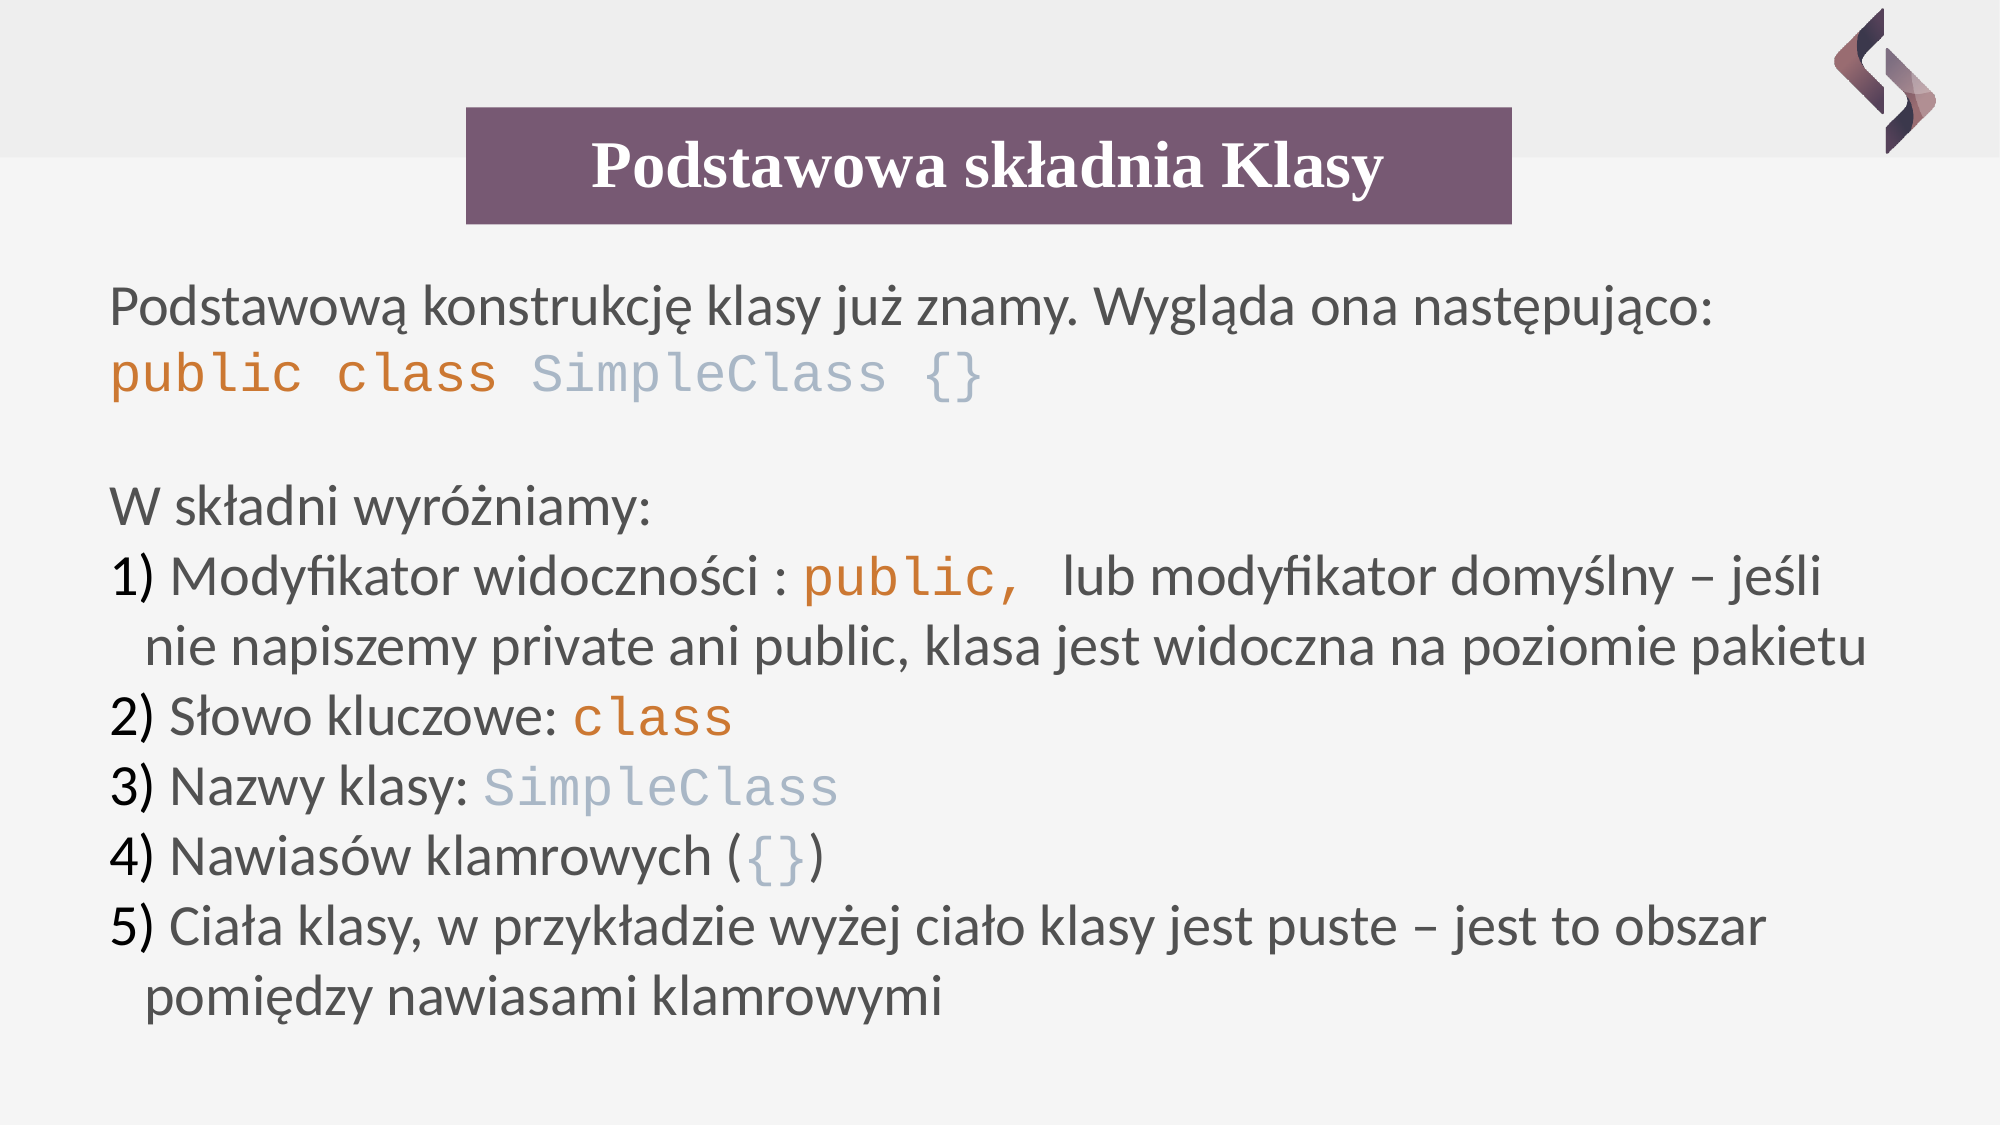

Podstawowa składnia Klasy
Podstawową konstrukcję klasy już znamy. Wygląda ona następująco:
public class SimpleClass {}
W składni wyróżniamy:
 Modyfikator widoczności : public, lub modyfikator domyślny – jeśli nie napiszemy private ani public, klasa jest widoczna na poziomie pakietu
 Słowo kluczowe: class
 Nazwy klasy: SimpleClass
 Nawiasów klamrowych ({})
 Ciała klasy, w przykładzie wyżej ciało klasy jest puste – jest to obszar pomiędzy nawiasami klamrowymi